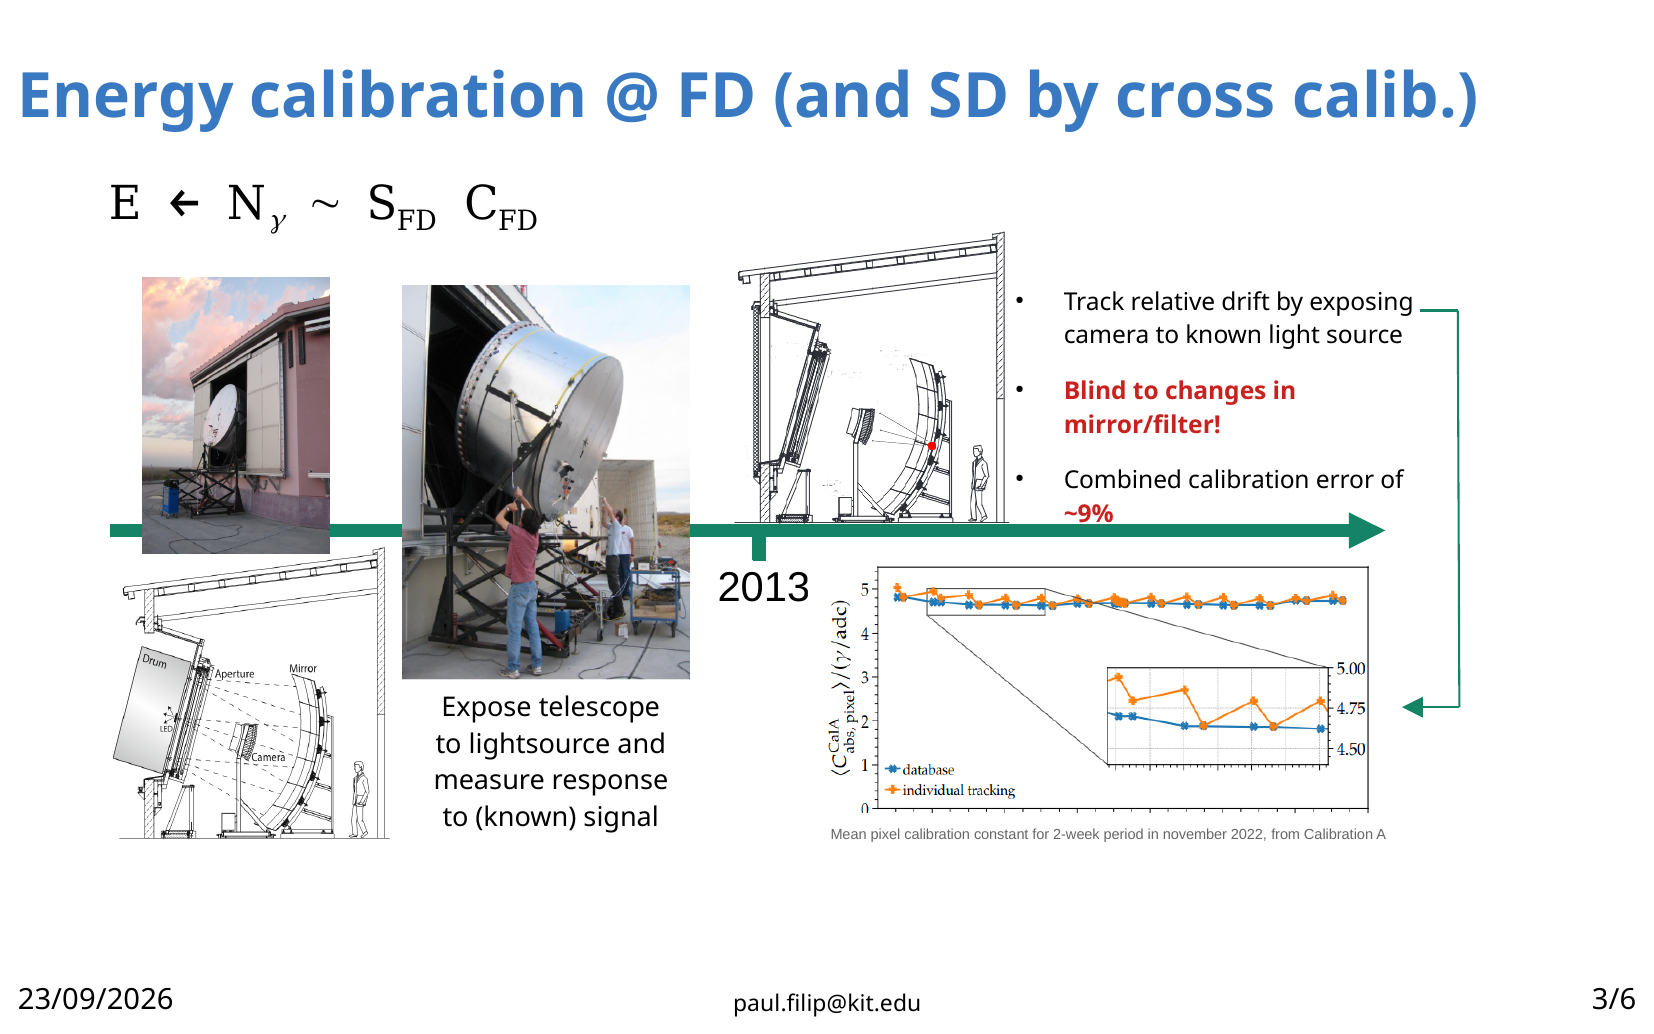

# Energy calibration @ FD (and SD by cross calib.)
Track relative drift by exposing camera to known light source
Blind to changes in mirror/filter!
Combined calibration error of ~9%
2013
Expose telescope to lightsource and measure response to (known) signal
Mean pixel calibration constant for 2-week period in november 2022, from Calibration A
paul.filip@kit.edu
3